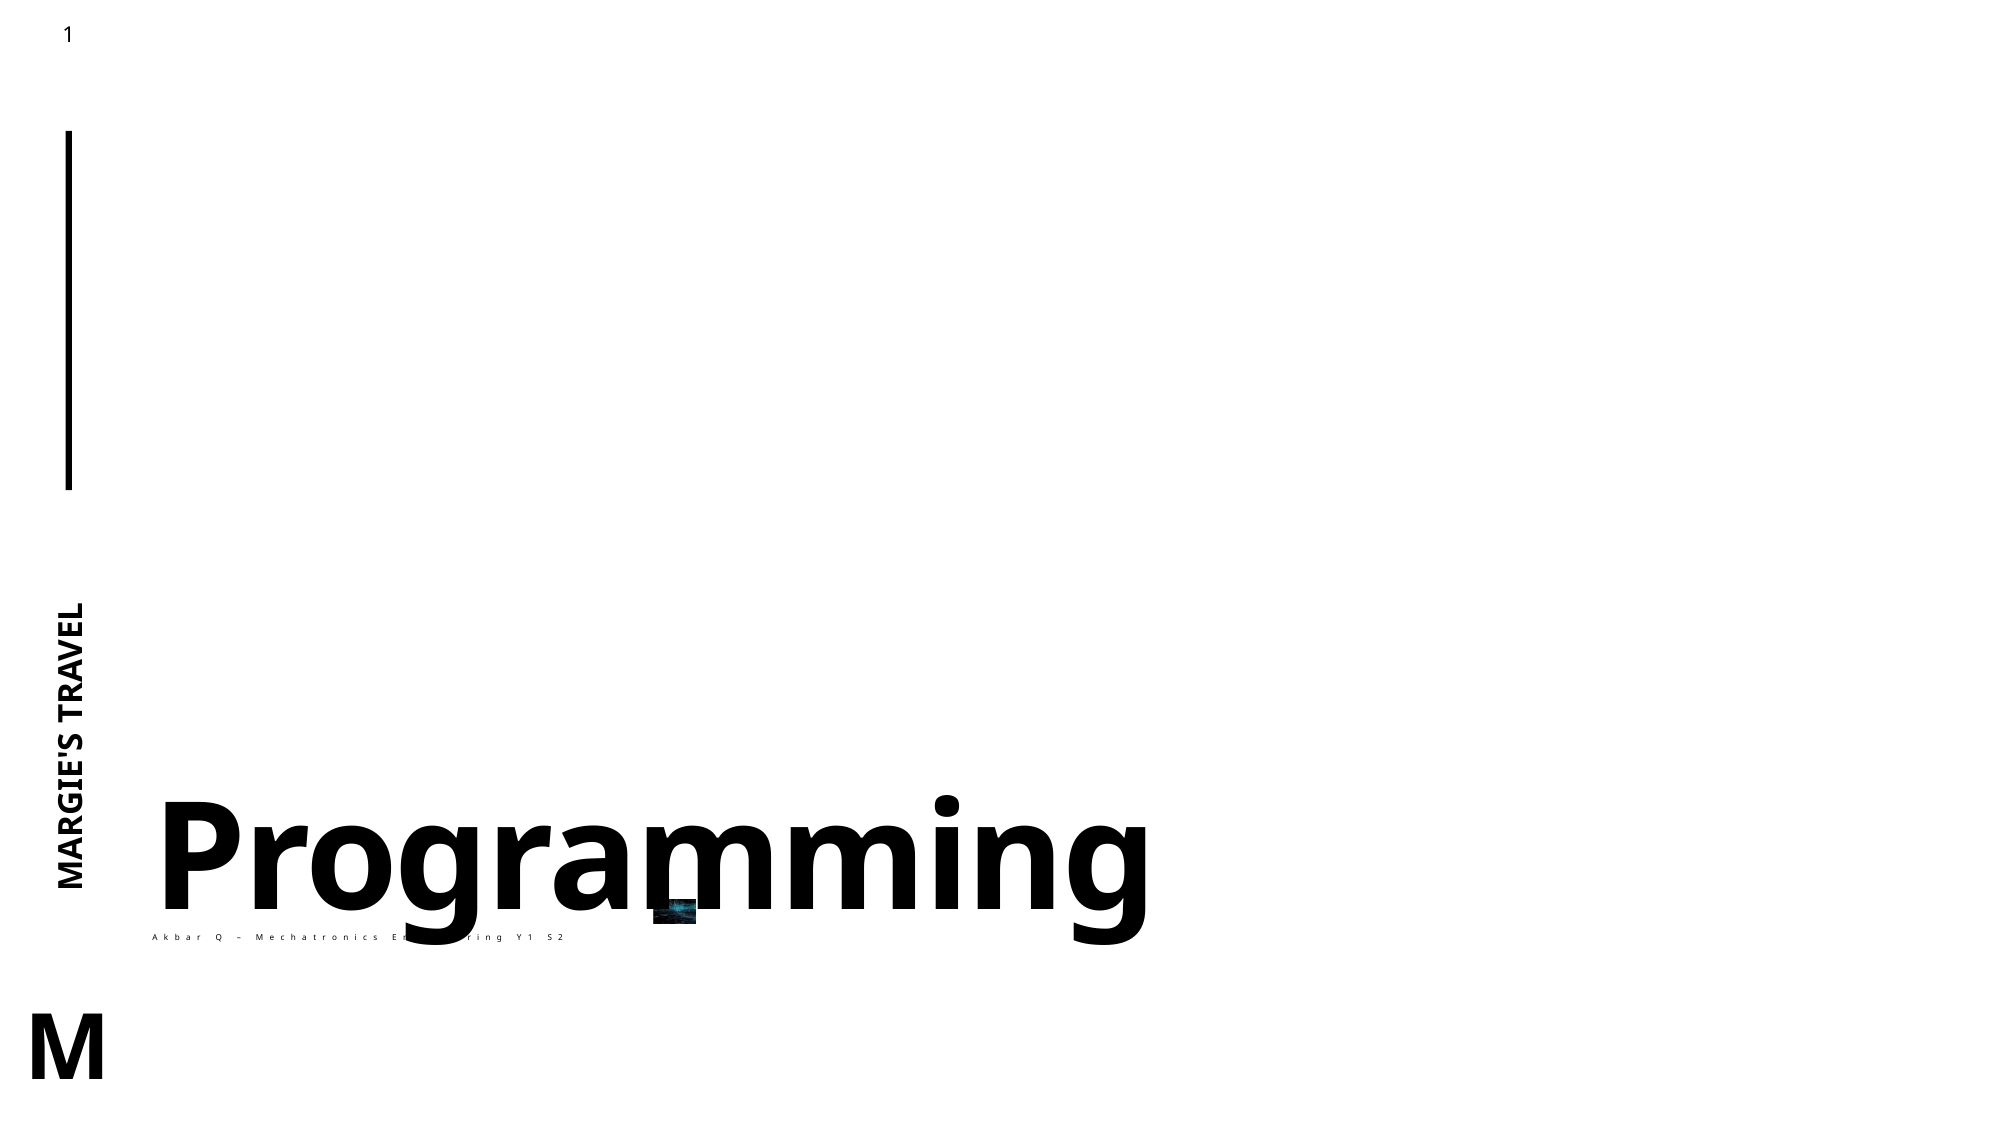

# Programming
Akbar Q – Mechatronics Engineering Y1 S2